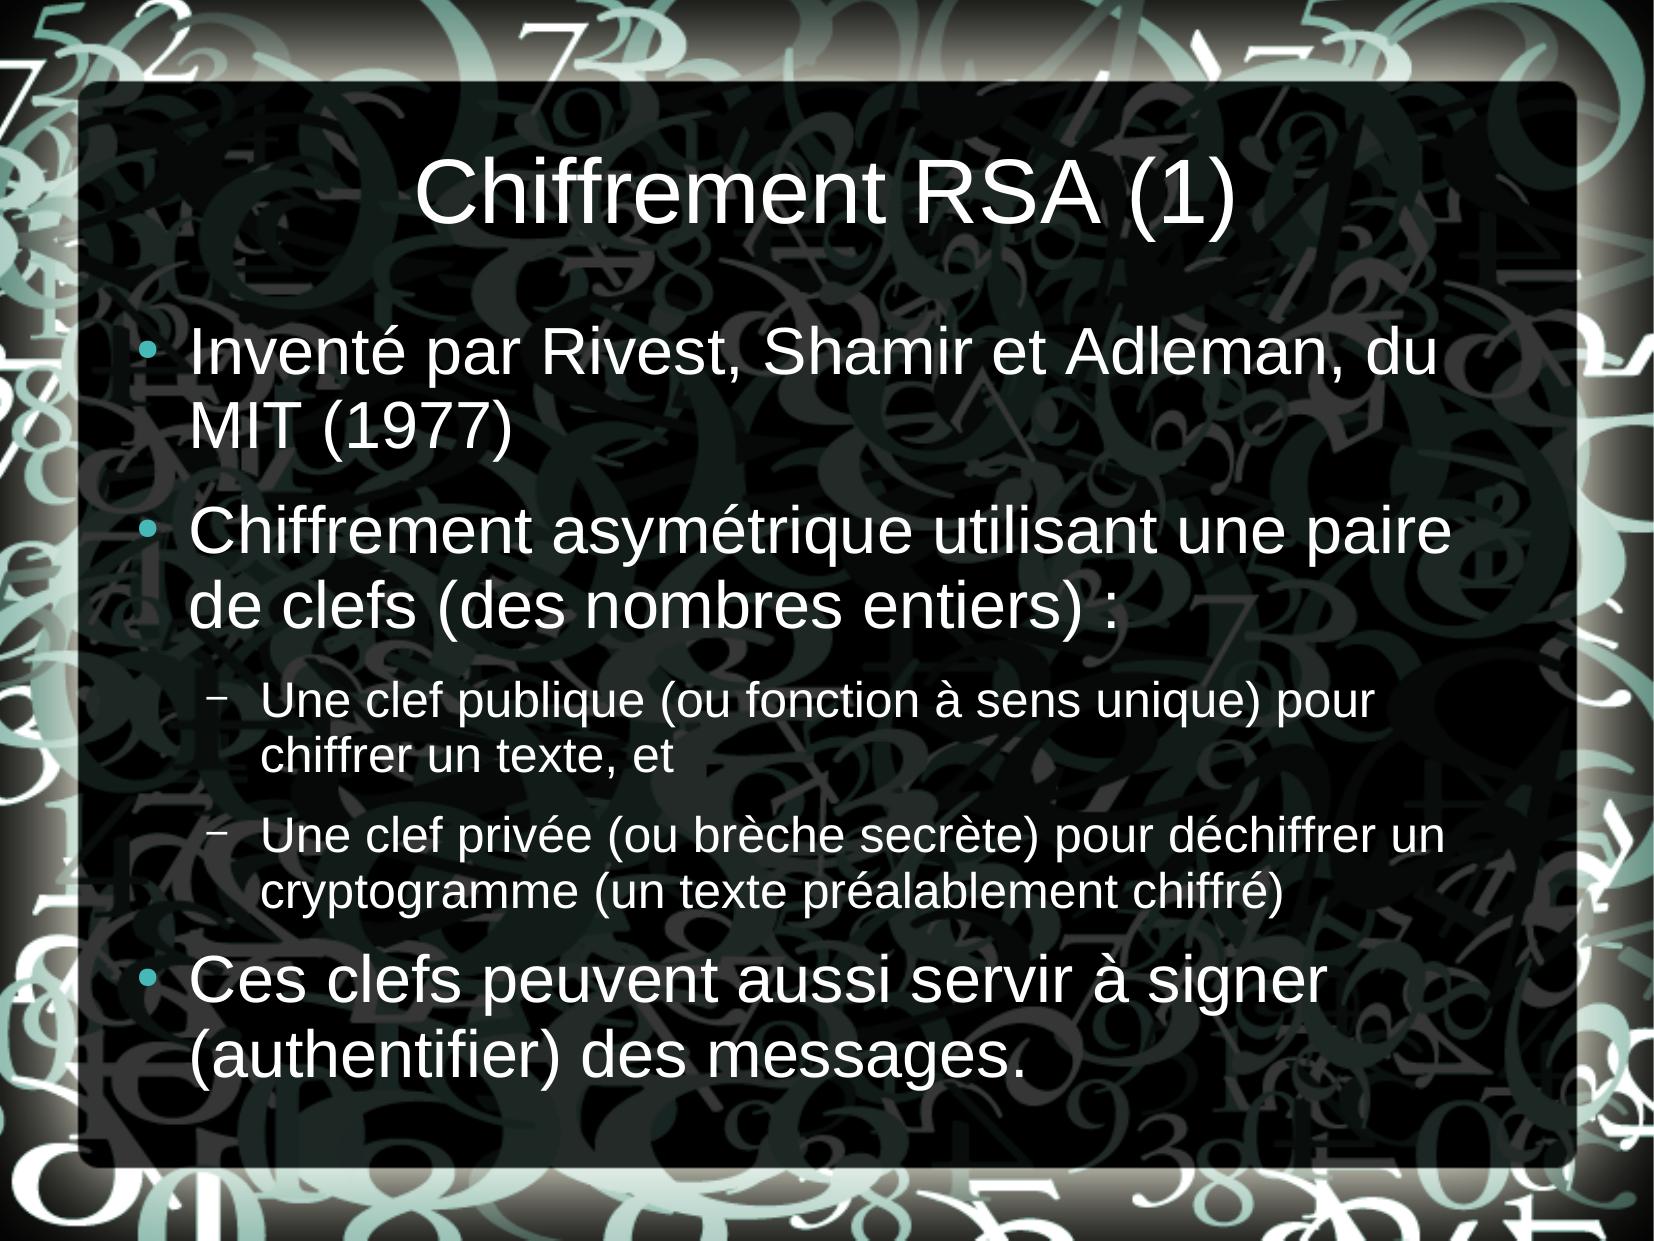

# Chiffrement RSA (1)
Inventé par Rivest, Shamir et Adleman, du MIT (1977)
Chiffrement asymétrique utilisant une paire de clefs (des nombres entiers) :
Une clef publique (ou fonction à sens unique) pour chiffrer un texte, et
Une clef privée (ou brèche secrète) pour déchiffrer un cryptogramme (un texte préalablement chiffré)
Ces clefs peuvent aussi servir à signer (authentifier) des messages.